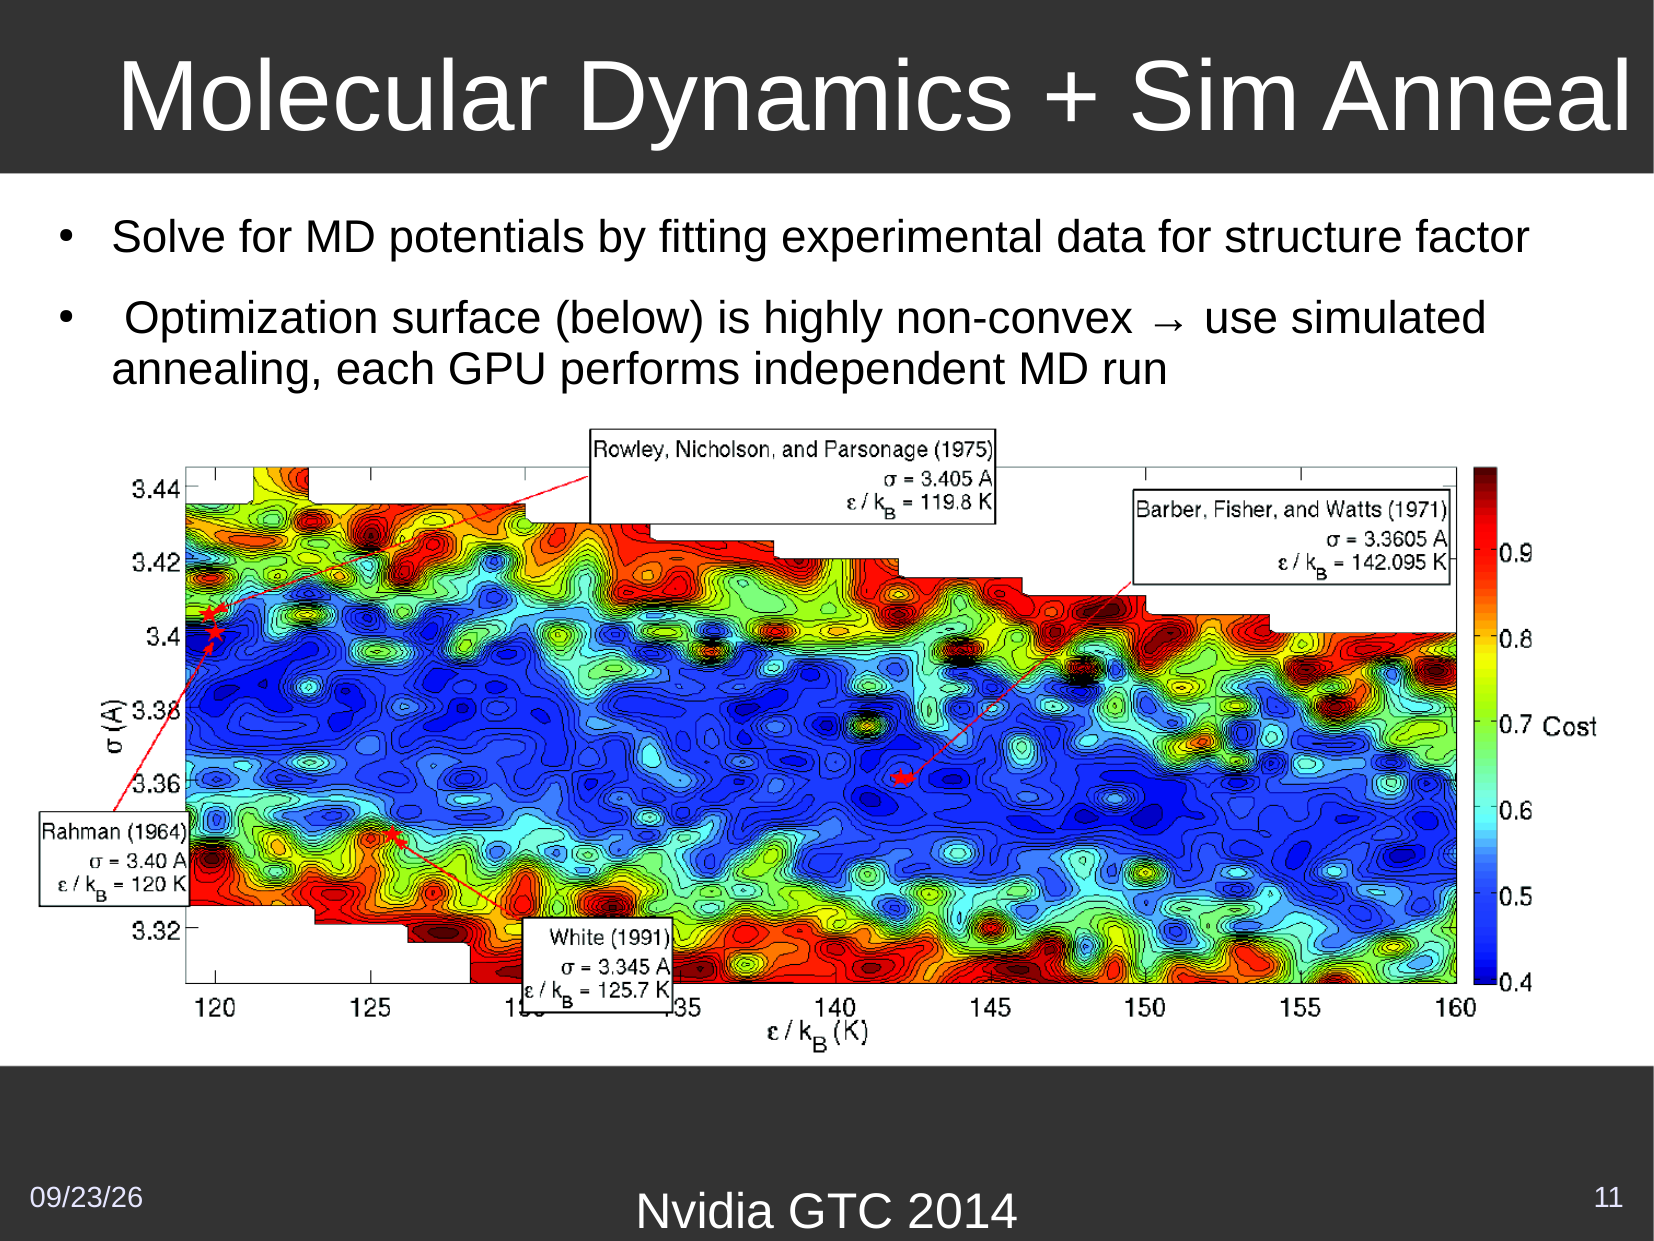

# Molecular Dynamics + Sim Anneal
Solve for MD potentials by fitting experimental data for structure factor
 Optimization surface (below) is highly non-convex → use simulated annealing, each GPU performs independent MD run
11
Nvidia GTC 2014